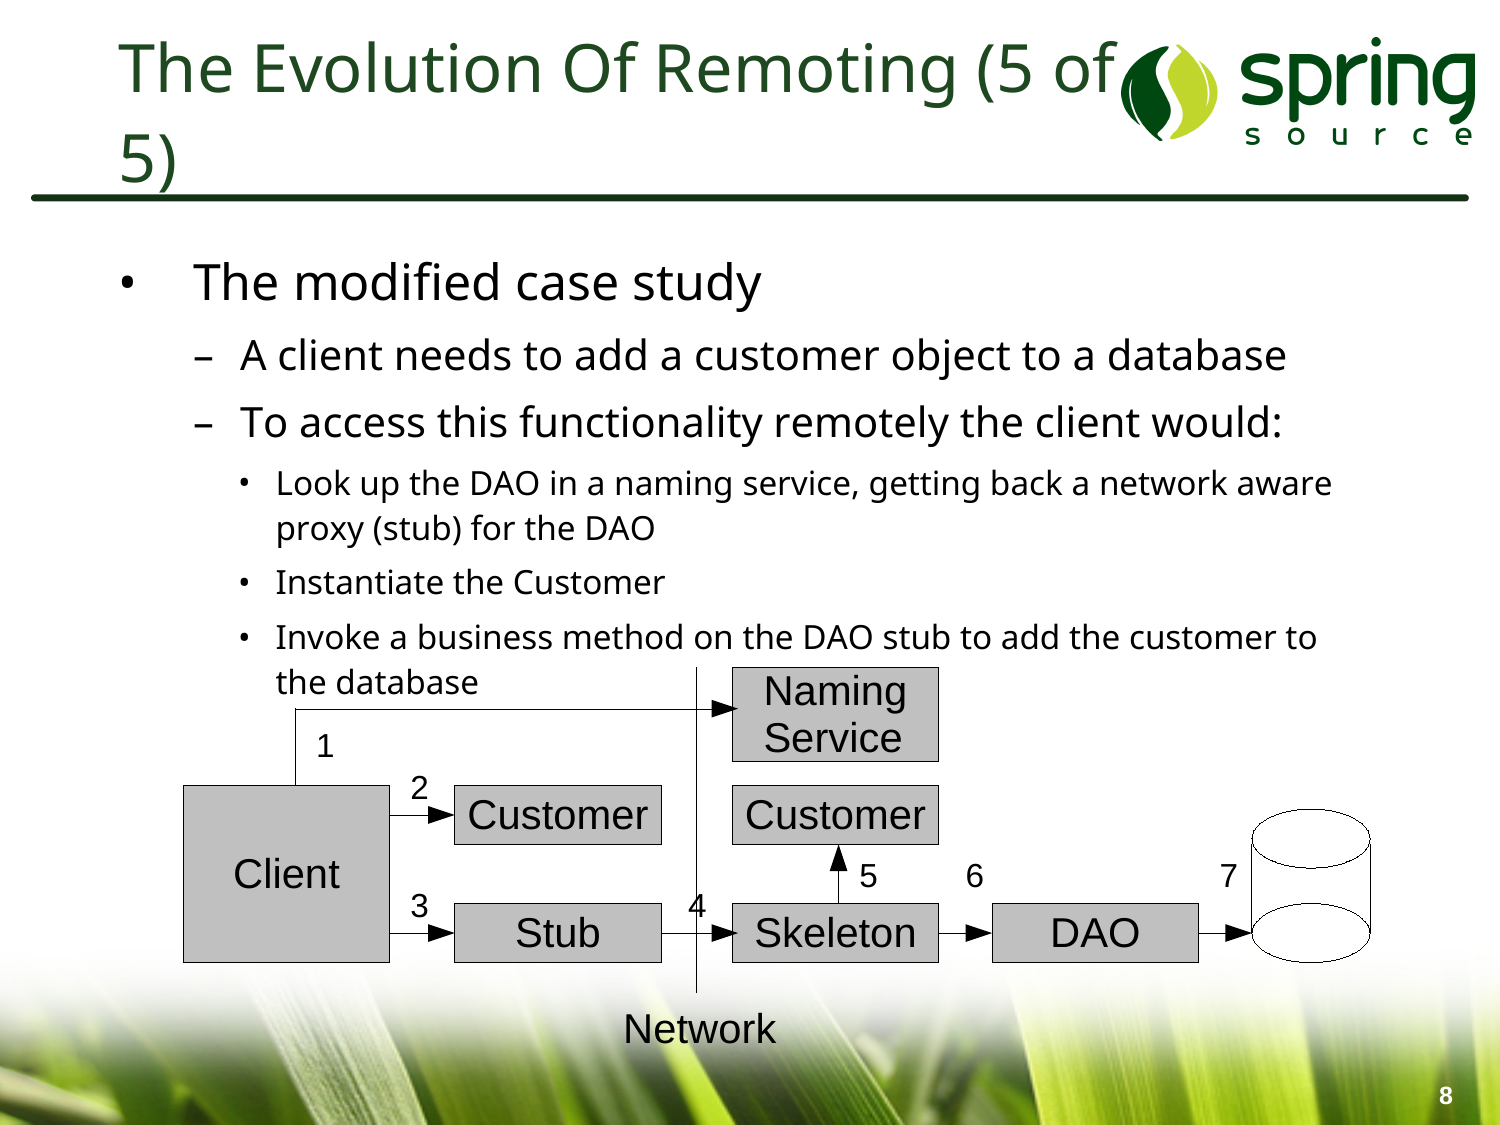

The Evolution Of Remoting (5 of 5)
# The modified case study
A client needs to add a customer object to a database
To access this functionality remotely the client would:
Look up the DAO in a naming service, getting back a network aware proxy (stub) for the DAO
Instantiate the Customer
Invoke a business method on the DAO stub to add the customer to the database
Naming
Service
1
2
Client
Customer
Customer
5
6
7
3
4
Stub
Skeleton
DAO
Network